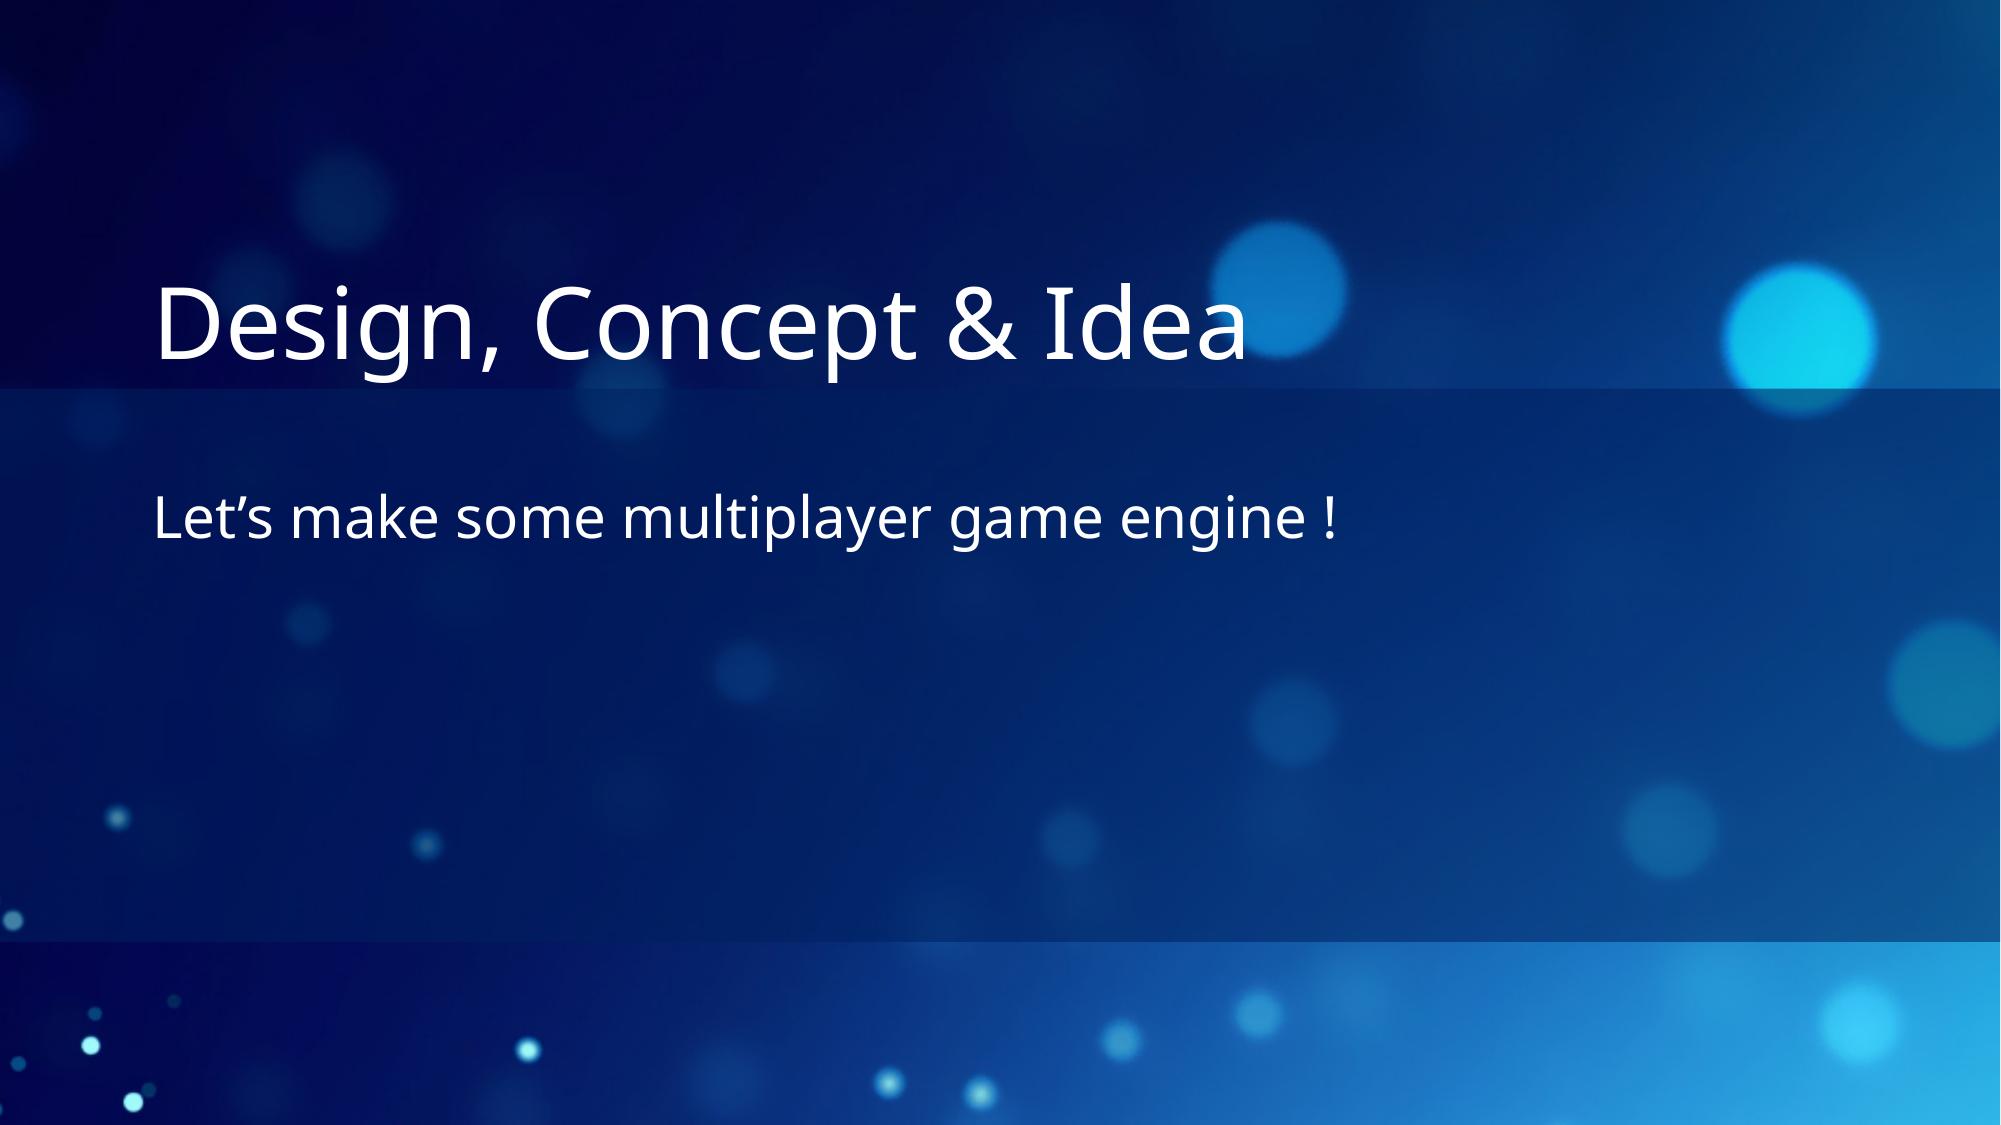

# Design, Concept & Idea
Let’s make some multiplayer game engine !